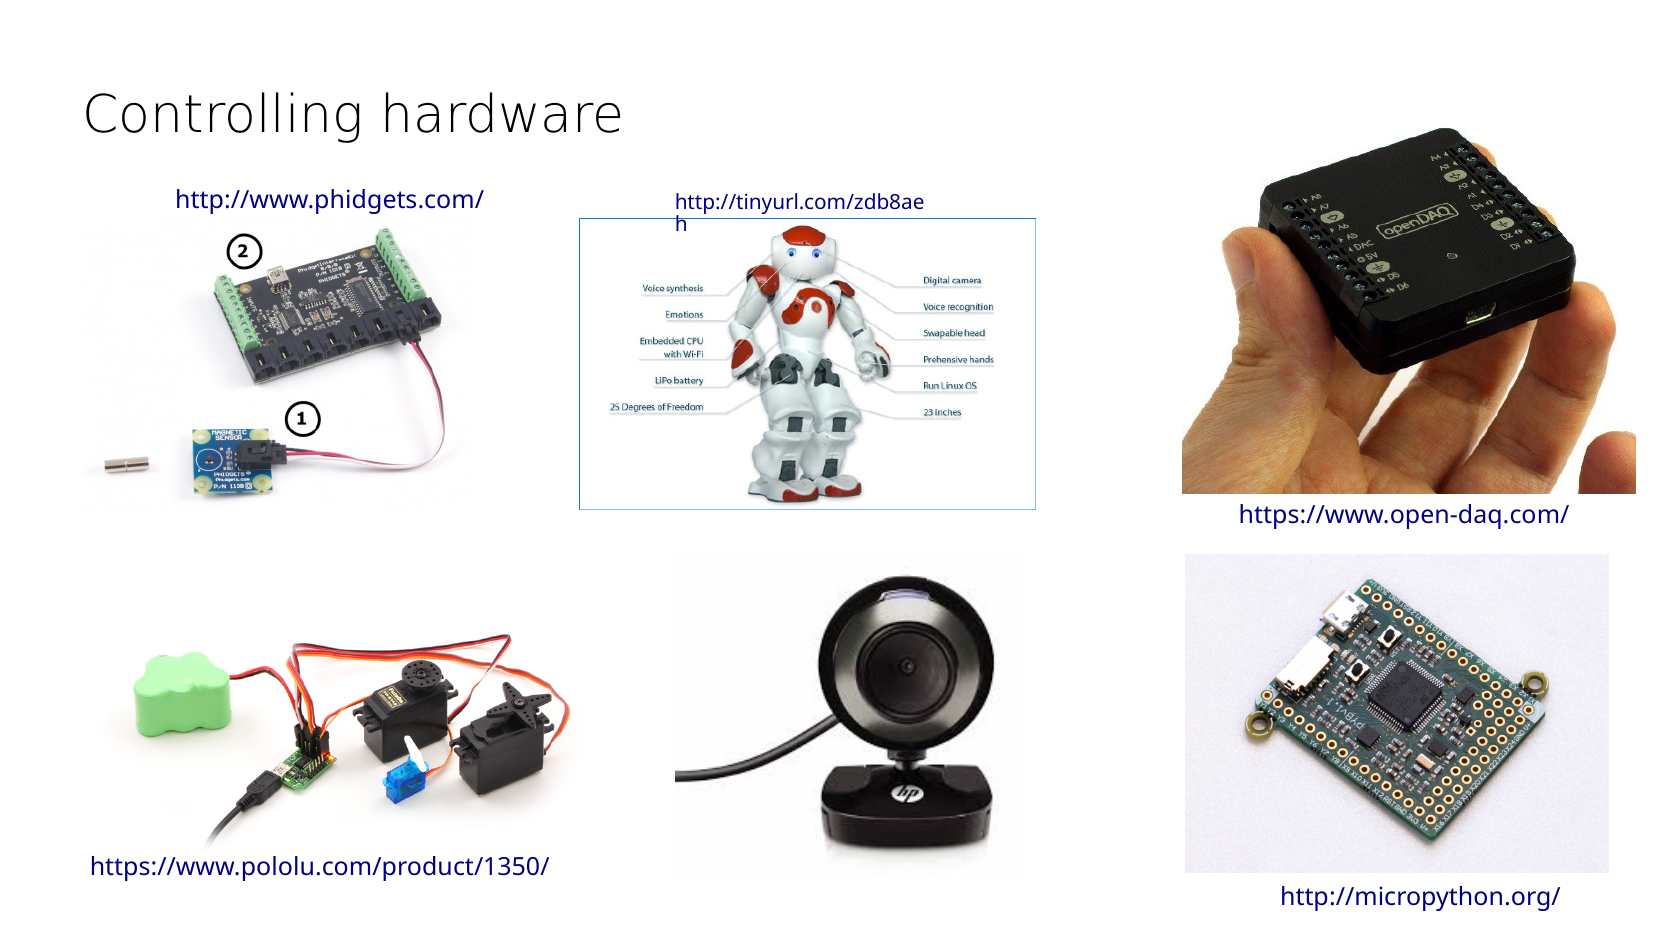

# Controlling hardware
http://www.phidgets.com/
http://tinyurl.com/zdb8aeh
https://www.open-daq.com/
https://www.pololu.com/product/1350/
http://micropython.org/